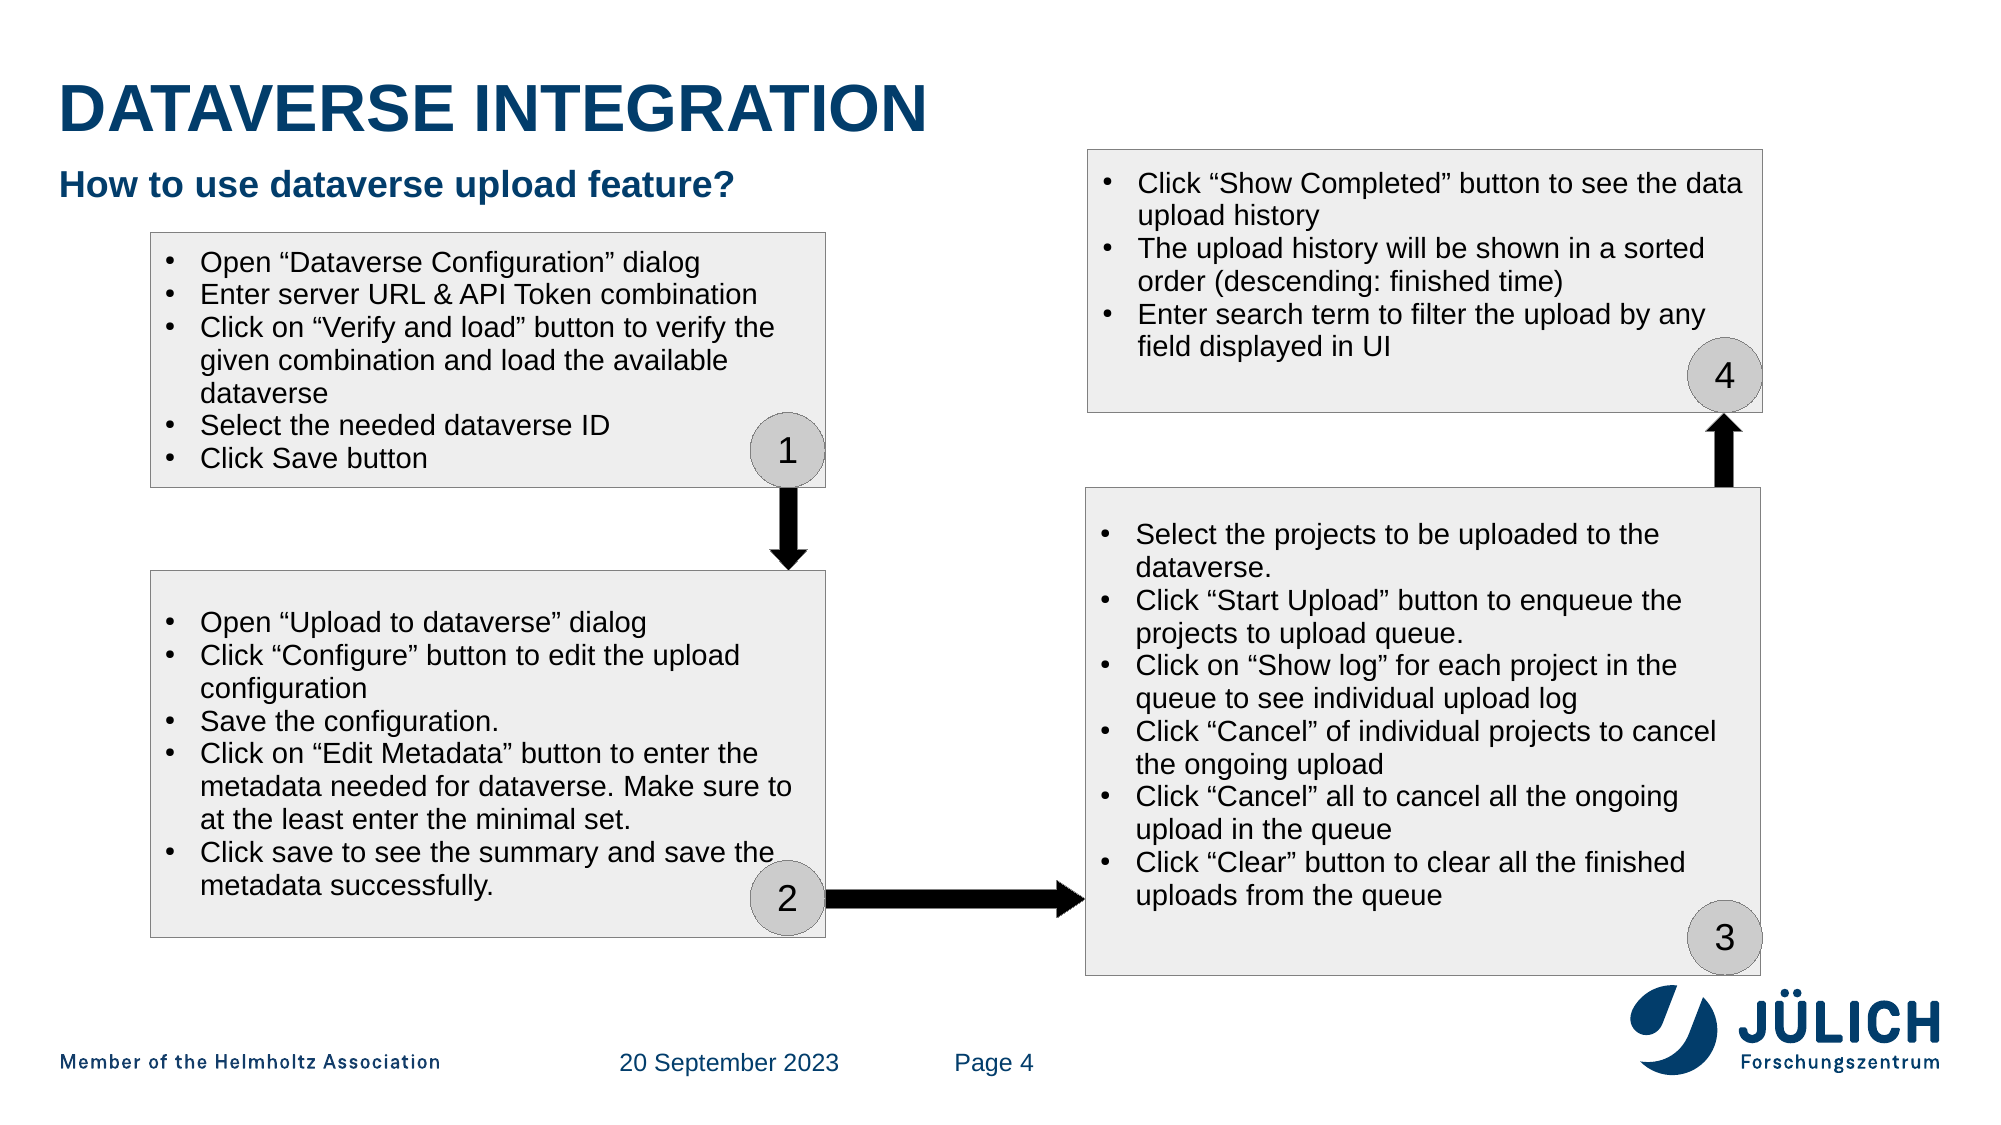

# Dataverse integration
Click “Show Completed” button to see the data upload history
The upload history will be shown in a sorted order (descending: finished time)
Enter search term to filter the upload by any field displayed in UI
4
How to use dataverse upload feature?
Open “Dataverse Configuration” dialog
Enter server URL & API Token combination
Click on “Verify and load” button to verify the given combination and load the available dataverse
Select the needed dataverse ID
Click Save button
1
1
Select the projects to be uploaded to the dataverse.
Click “Start Upload” button to enqueue the projects to upload queue.
Click on “Show log” for each project in the queue to see individual upload log
Click “Cancel” of individual projects to cancel the ongoing upload
Click “Cancel” all to cancel all the ongoing upload in the queue
Click “Clear” button to clear all the finished uploads from the queue
Open “Upload to dataverse” dialog
Click “Configure” button to edit the upload configuration
Save the configuration.
Click on “Edit Metadata” button to enter the metadata needed for dataverse. Make sure to at the least enter the minimal set.
Click save to see the summary and save the metadata successfully.
2
3
20 September 2023
Page